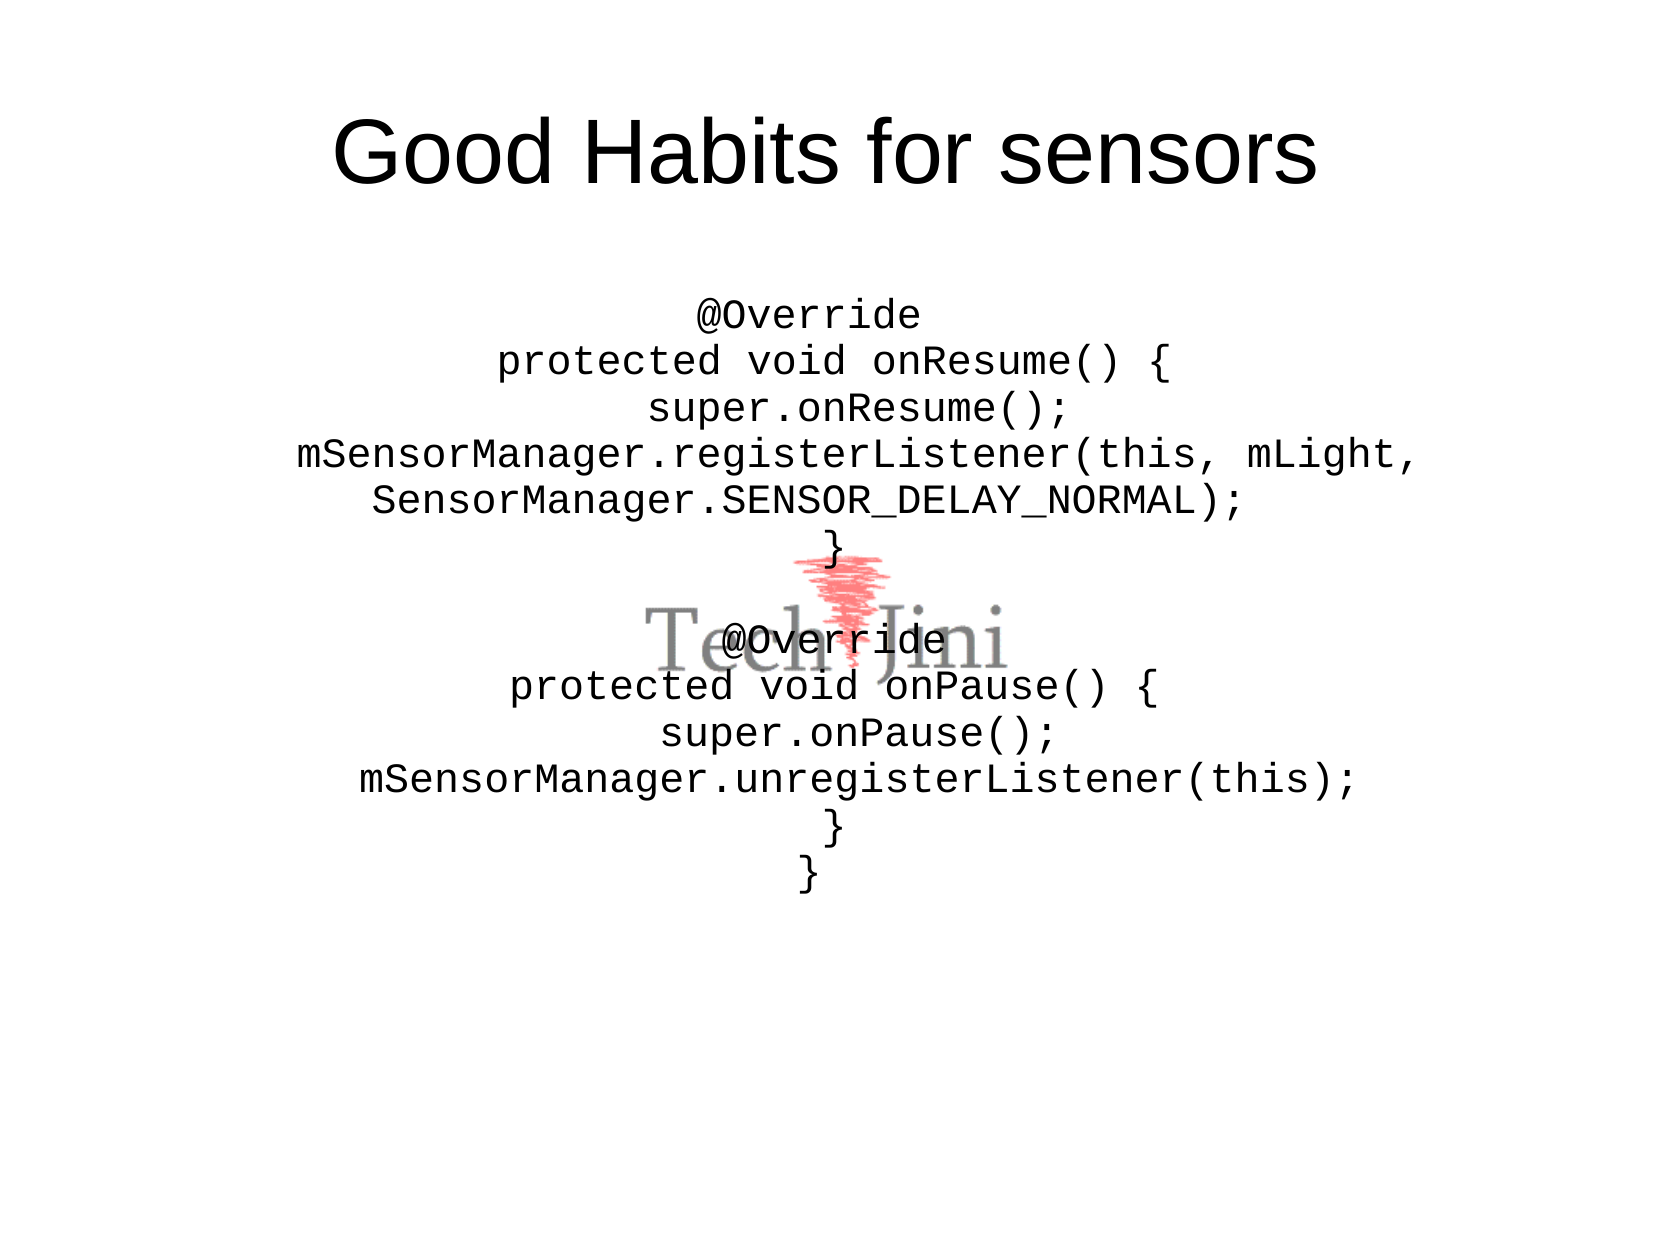

# Good Habits for sensors
@Override
  protected void onResume() {
    super.onResume();
    mSensorManager.registerListener(this, mLight, SensorManager.SENSOR_DELAY_NORMAL);
  }
  @Override
  protected void onPause() {
    super.onPause();
    mSensorManager.unregisterListener(this);
  }
}